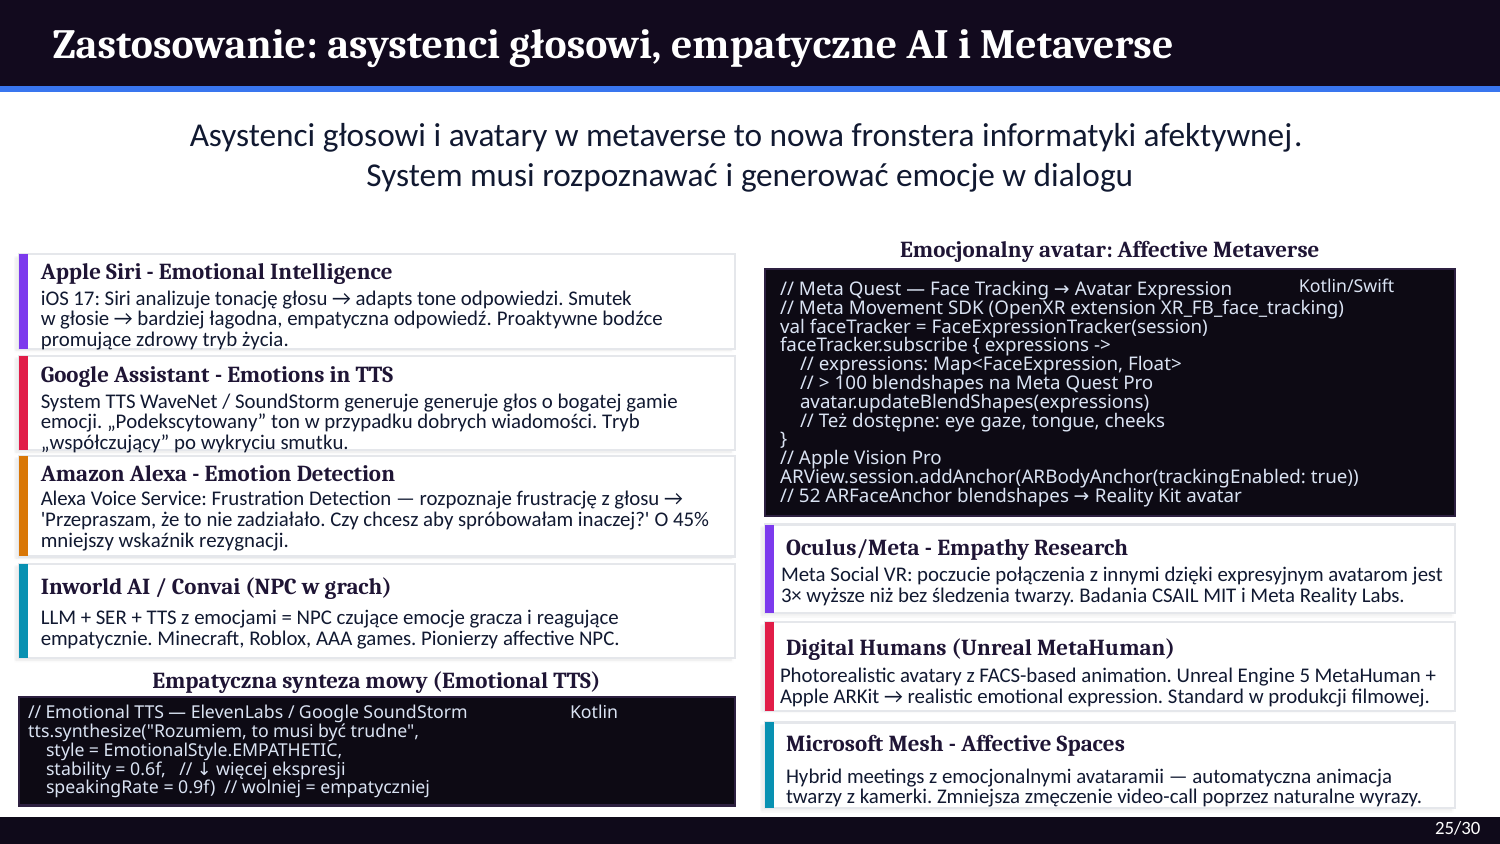

Zastosowanie: asystenci głosowi, empatyczne AI i Metaverse
Asystenci głosowi i avatary w metaverse to nowa fronstera informatyki afektywnej.
System musi rozpoznawać i generować emocje w dialogu
Emocjonalny avatar: Affective Metaverse
Apple Siri - Emotional Intelligence
iOS 17: Siri analizuje tonację głosu → adapts tone odpowiedzi. Smutek
w głosie → bardziej łagodna, empatyczna odpowiedź. Proaktywne bodźce promujące zdrowy tryb życia.
Kotlin/Swift
// Meta Quest — Face Tracking → Avatar Expression
// Meta Movement SDK (OpenXR extension XR_FB_face_tracking)
val faceTracker = FaceExpressionTracker(session)
faceTracker.subscribe { expressions ->
 // expressions: Map<FaceExpression, Float>
 // > 100 blendshapes na Meta Quest Pro
 avatar.updateBlendShapes(expressions)
 // Też dostępne: eye gaze, tongue, cheeks
}
// Apple Vision Pro
ARView.session.addAnchor(ARBodyAnchor(trackingEnabled: true))
// 52 ARFaceAnchor blendshapes → Reality Kit avatar
Google Assistant - Emotions in TTS
System TTS WaveNet / SoundStorm generuje generuje głos o bogatej gamie emocji. „Podekscytowany” ton w przypadku dobrych wiadomości. Tryb „współczujący” po wykryciu smutku.
Amazon Alexa - Emotion Detection
Alexa Voice Service: Frustration Detection — rozpoznaje frustrację z głosu → 'Przepraszam, że to nie zadziałało. Czy chcesz aby spróbowałam inaczej?' O 45% mniejszy wskaźnik rezygnacji.
Oculus/Meta - Empathy Research
Meta Social VR: poczucie połączenia z innymi dzięki expresyjnym avatarom jest 3× wyższe niż bez śledzenia twarzy. Badania CSAIL MIT i Meta Reality Labs.
Inworld AI / Convai (NPC w grach)
LLM + SER + TTS z emocjami = NPC czujące emocje gracza i reagujące empatycznie. Minecraft, Roblox, AAA games. Pionierzy affective NPC.
Digital Humans (Unreal MetaHuman)
Photorealistic avatary z FACS-based animation. Unreal Engine 5 MetaHuman + Apple ARKit → realistic emotional expression. Standard w produkcji filmowej.
Empatyczna synteza mowy (Emotional TTS)
Kotlin
// Emotional TTS — ElevenLabs / Google SoundStorm
tts.synthesize("Rozumiem, to musi być trudne",
 style = EmotionalStyle.EMPATHETIC,
 stability = 0.6f, // ↓ więcej ekspresji
 speakingRate = 0.9f) // wolniej = empatyczniej
Microsoft Mesh - Affective Spaces
Hybrid meetings z emocjonalnymi avataramii — automatyczna animacja twarzy z kamerki. Zmniejsza zmęczenie video-call poprzez naturalne wyrazy.